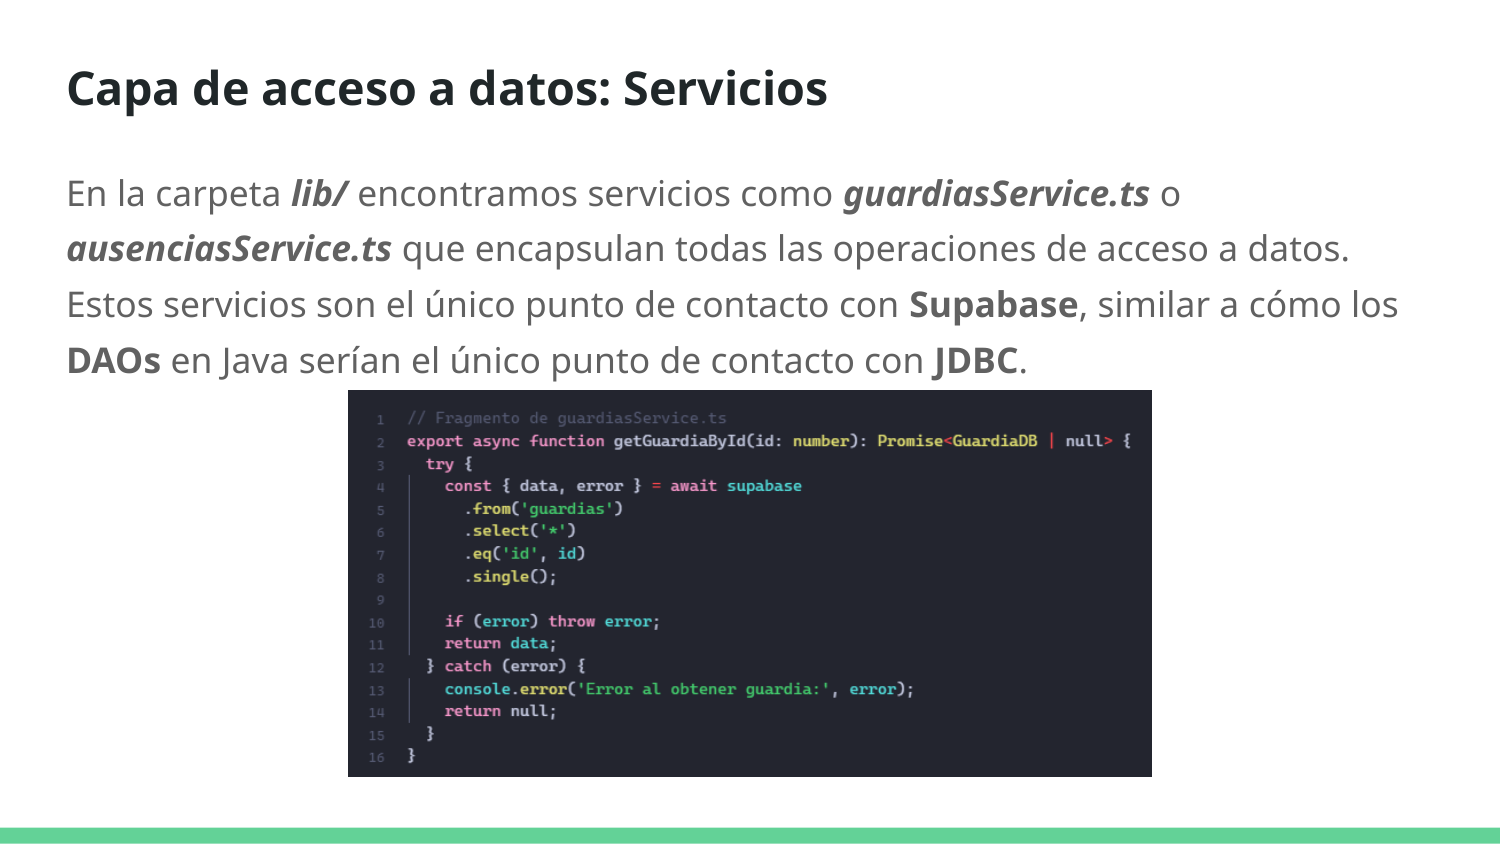

# Capa de acceso a datos: Servicios
En la carpeta lib/ encontramos servicios como guardiasService.ts o ausenciasService.ts que encapsulan todas las operaciones de acceso a datos. Estos servicios son el único punto de contacto con Supabase, similar a cómo los DAOs en Java serían el único punto de contacto con JDBC.